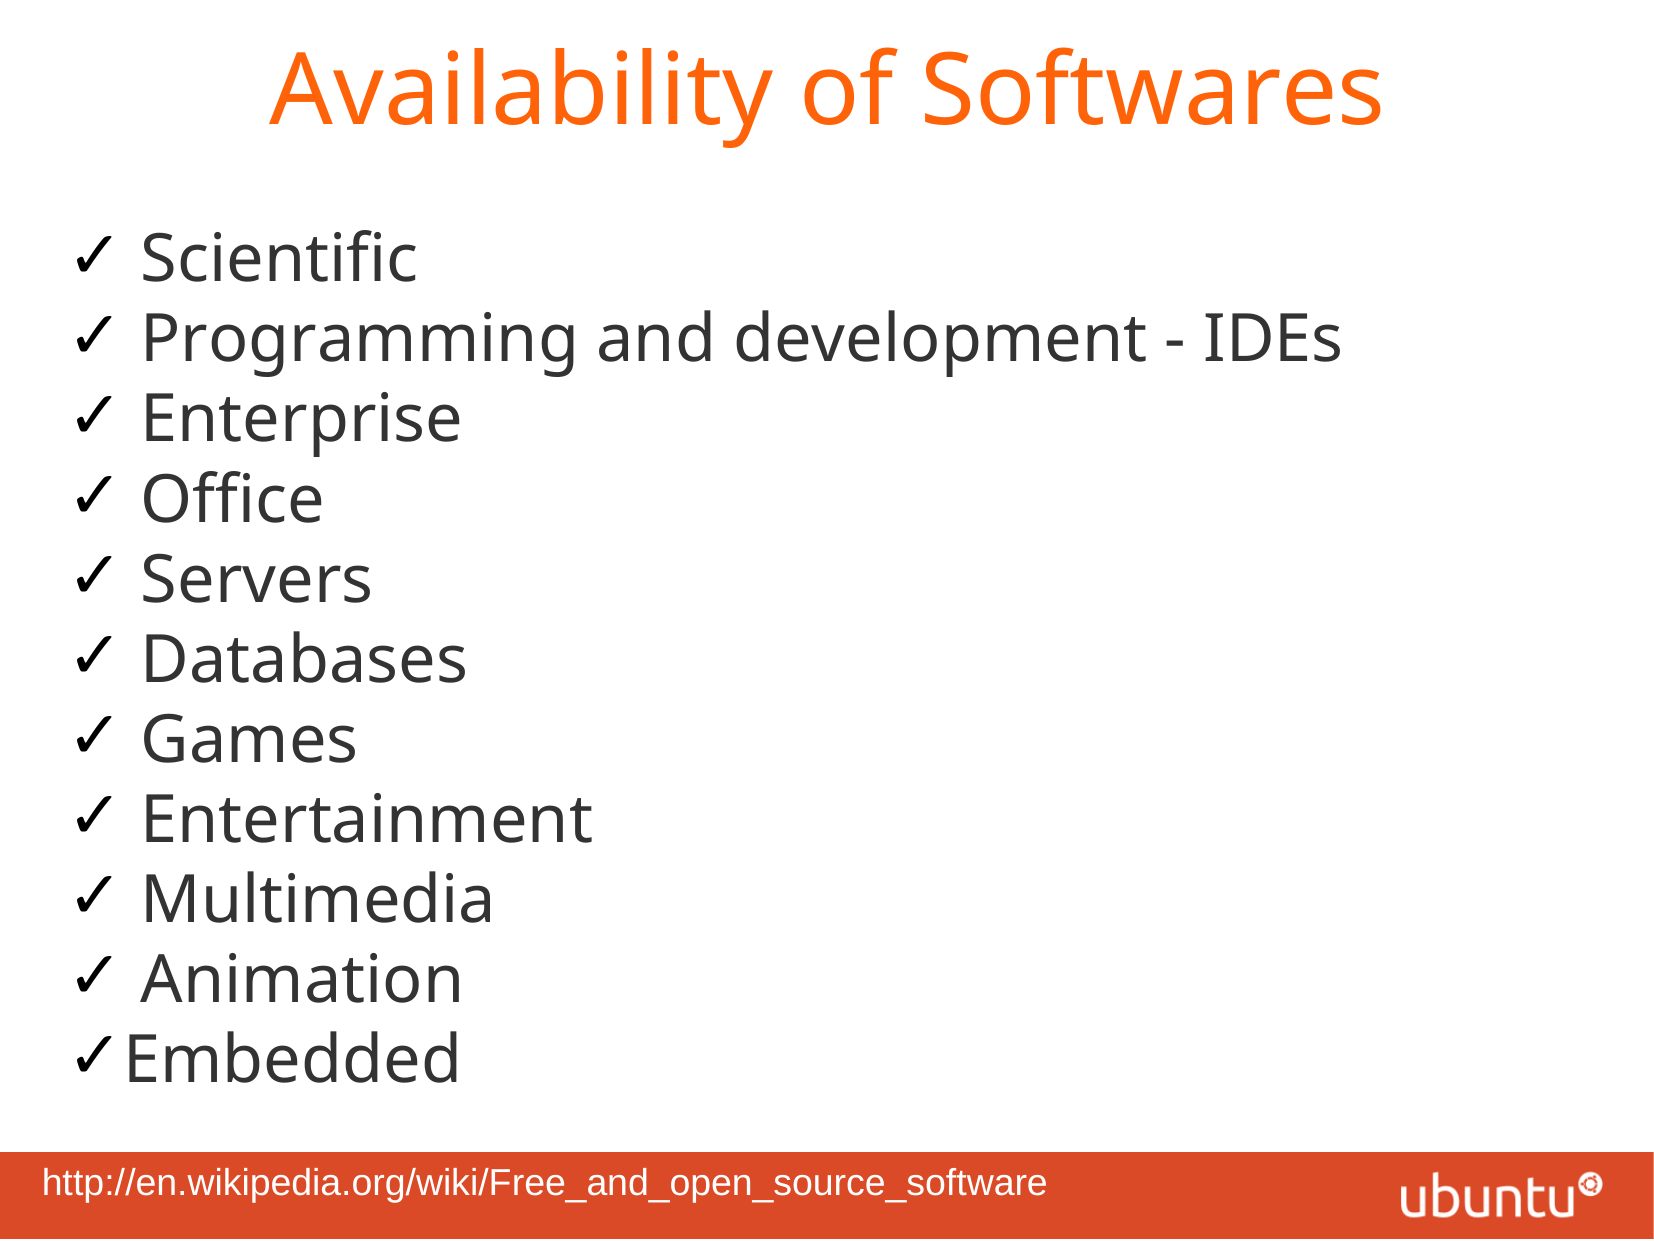

# Availability of Softwares
 Scientific
 Programming and development - IDEs
 Enterprise
 Office
 Servers
 Databases
 Games
 Entertainment
 Multimedia
 Animation
Embedded
http://en.wikipedia.org/wiki/Free_and_open_source_software